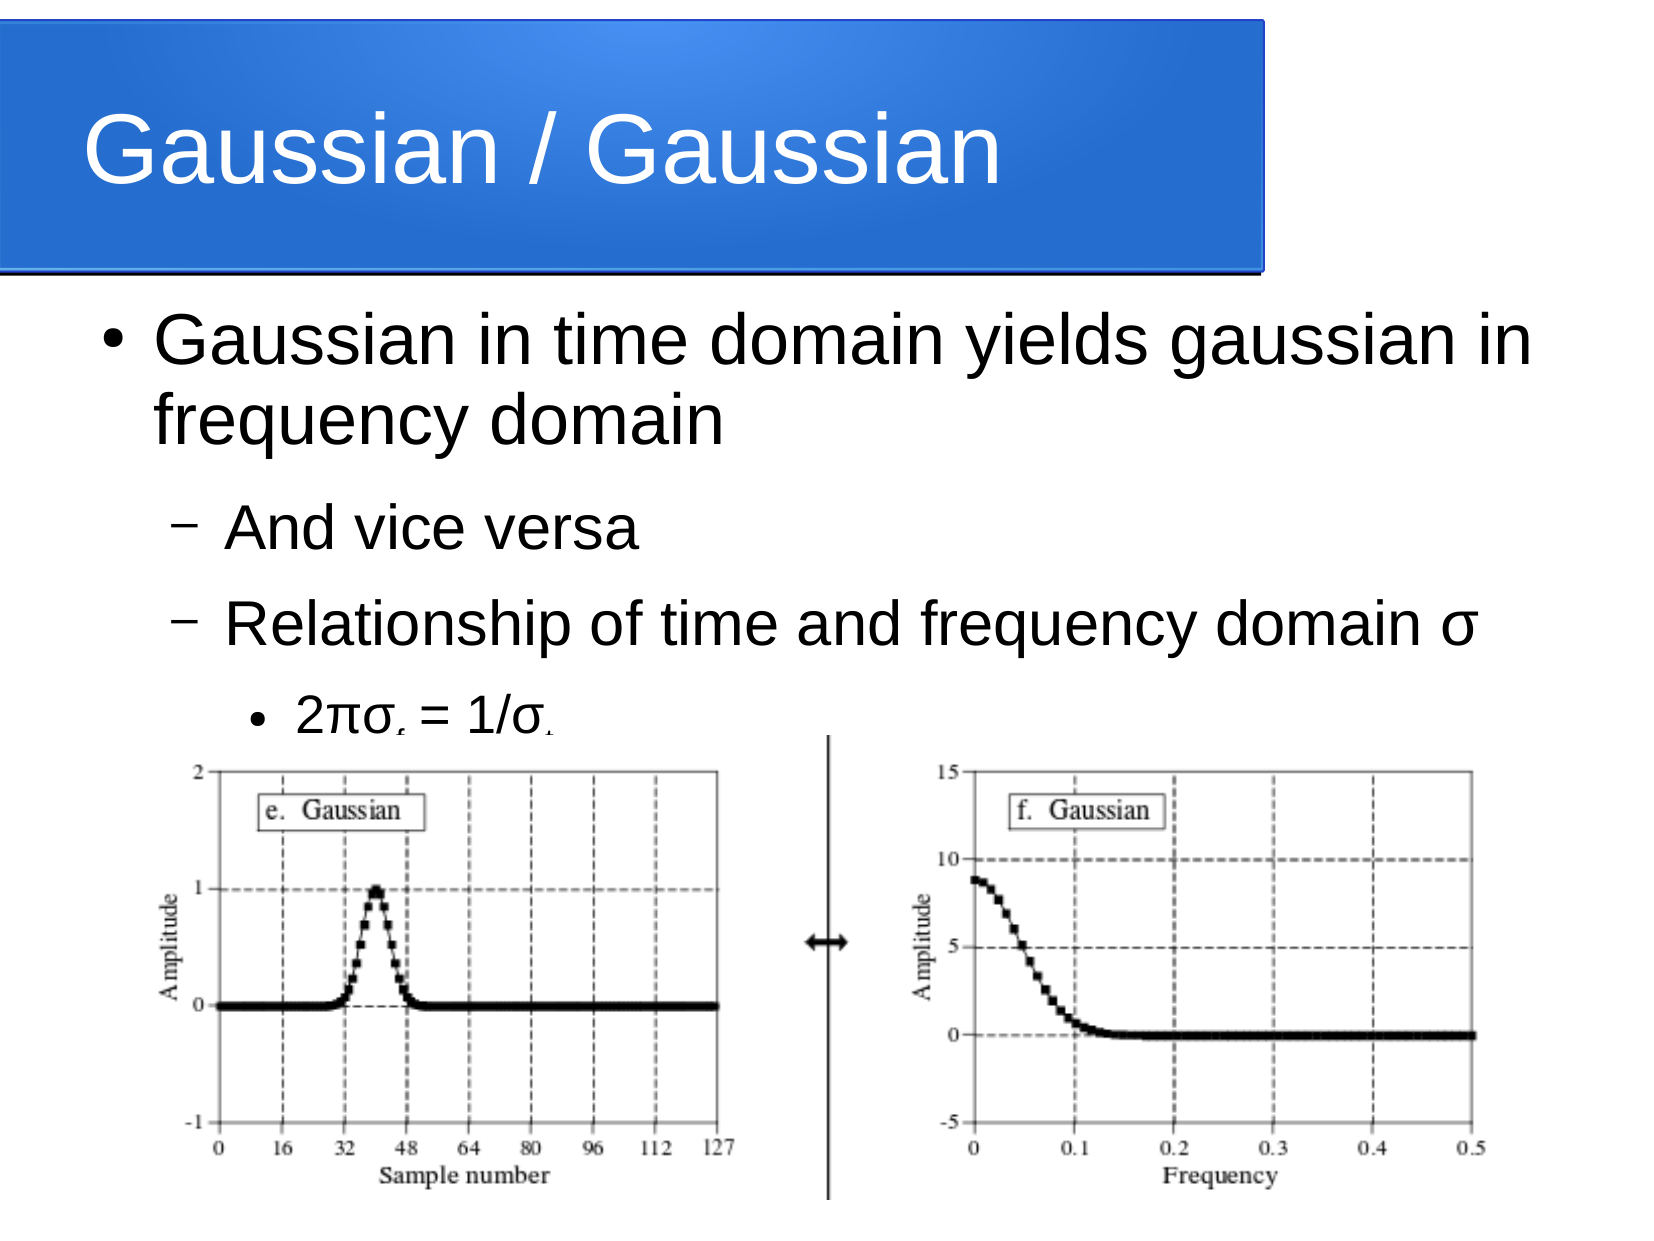

# Gaussian / Gaussian
Gaussian in time domain yields gaussian in frequency domain
And vice versa
Relationship of time and frequency domain σ
2πσf = 1/σt